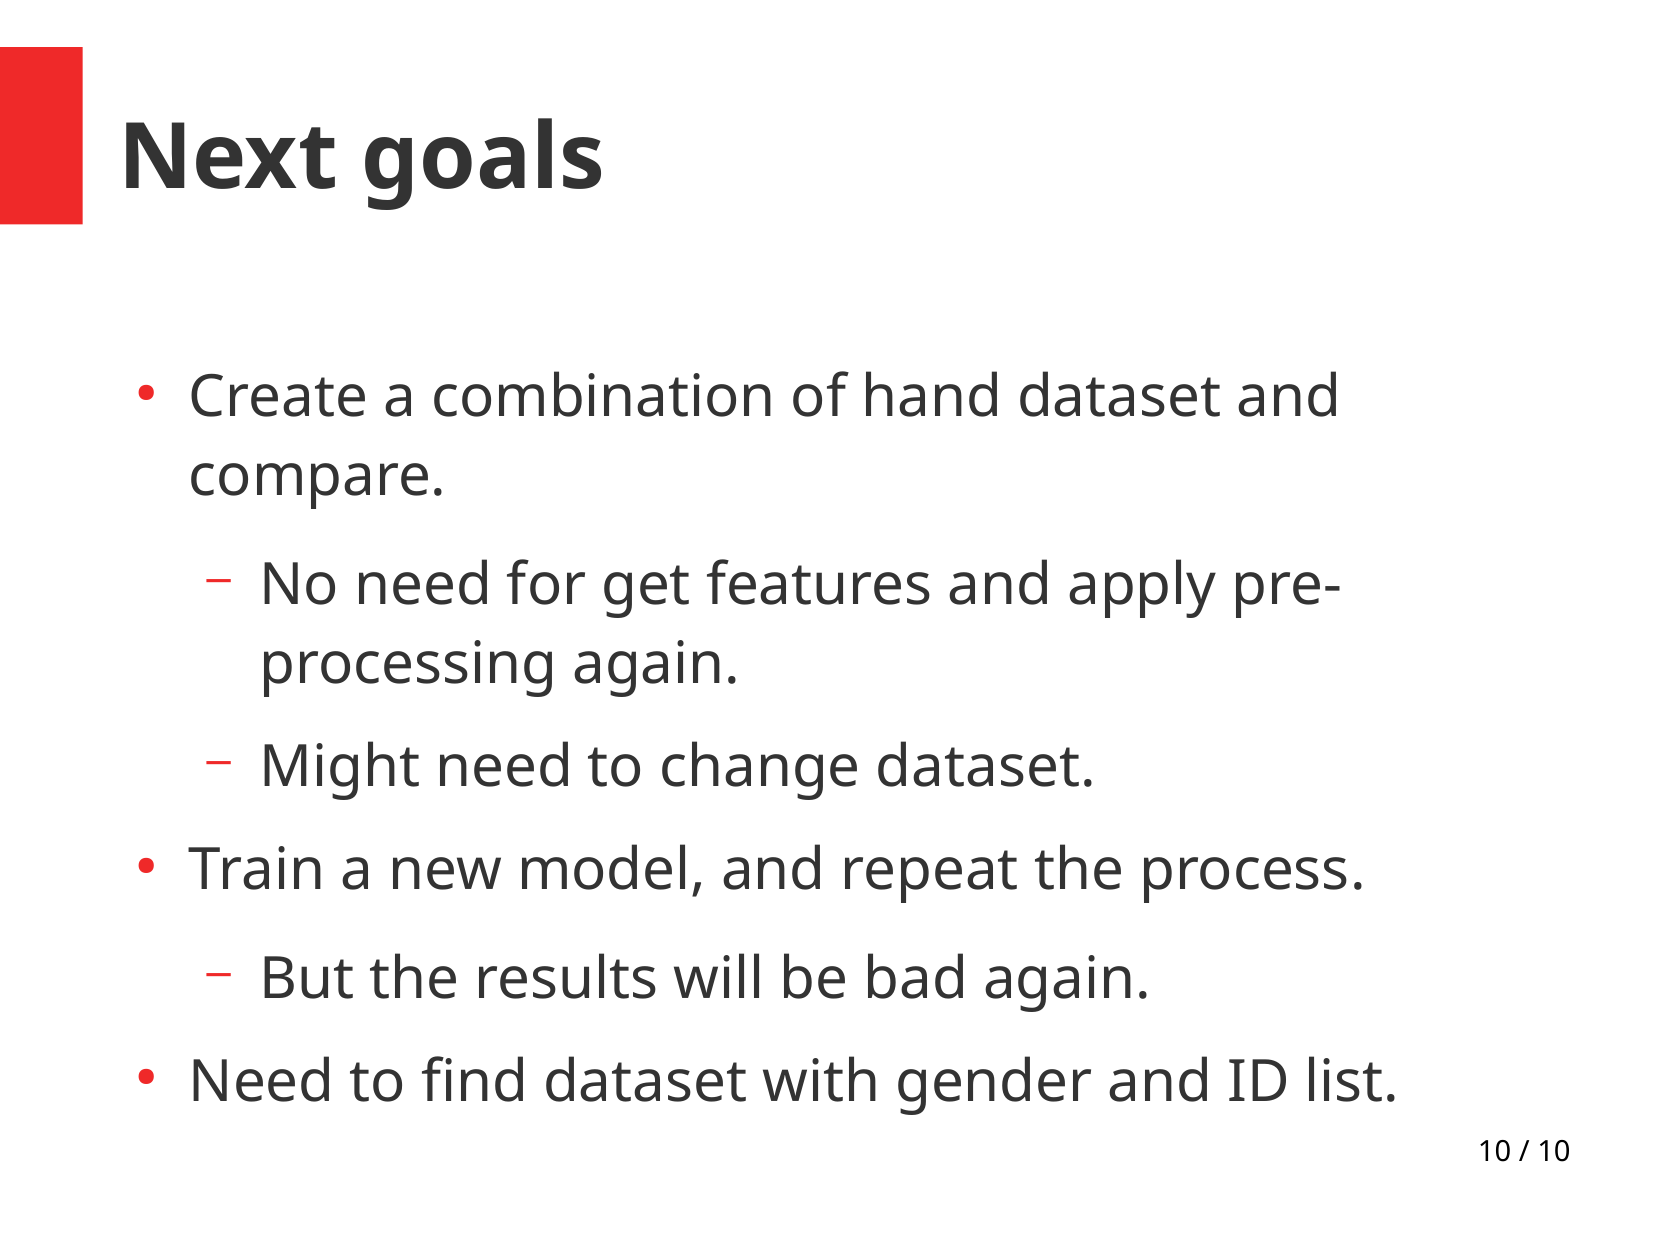

# Next goals
Create a combination of hand dataset and compare.
No need for get features and apply pre- processing again.
Might need to change dataset.
Train a new model, and repeat the process.
But the results will be bad again.
Need to find dataset with gender and ID list.
10